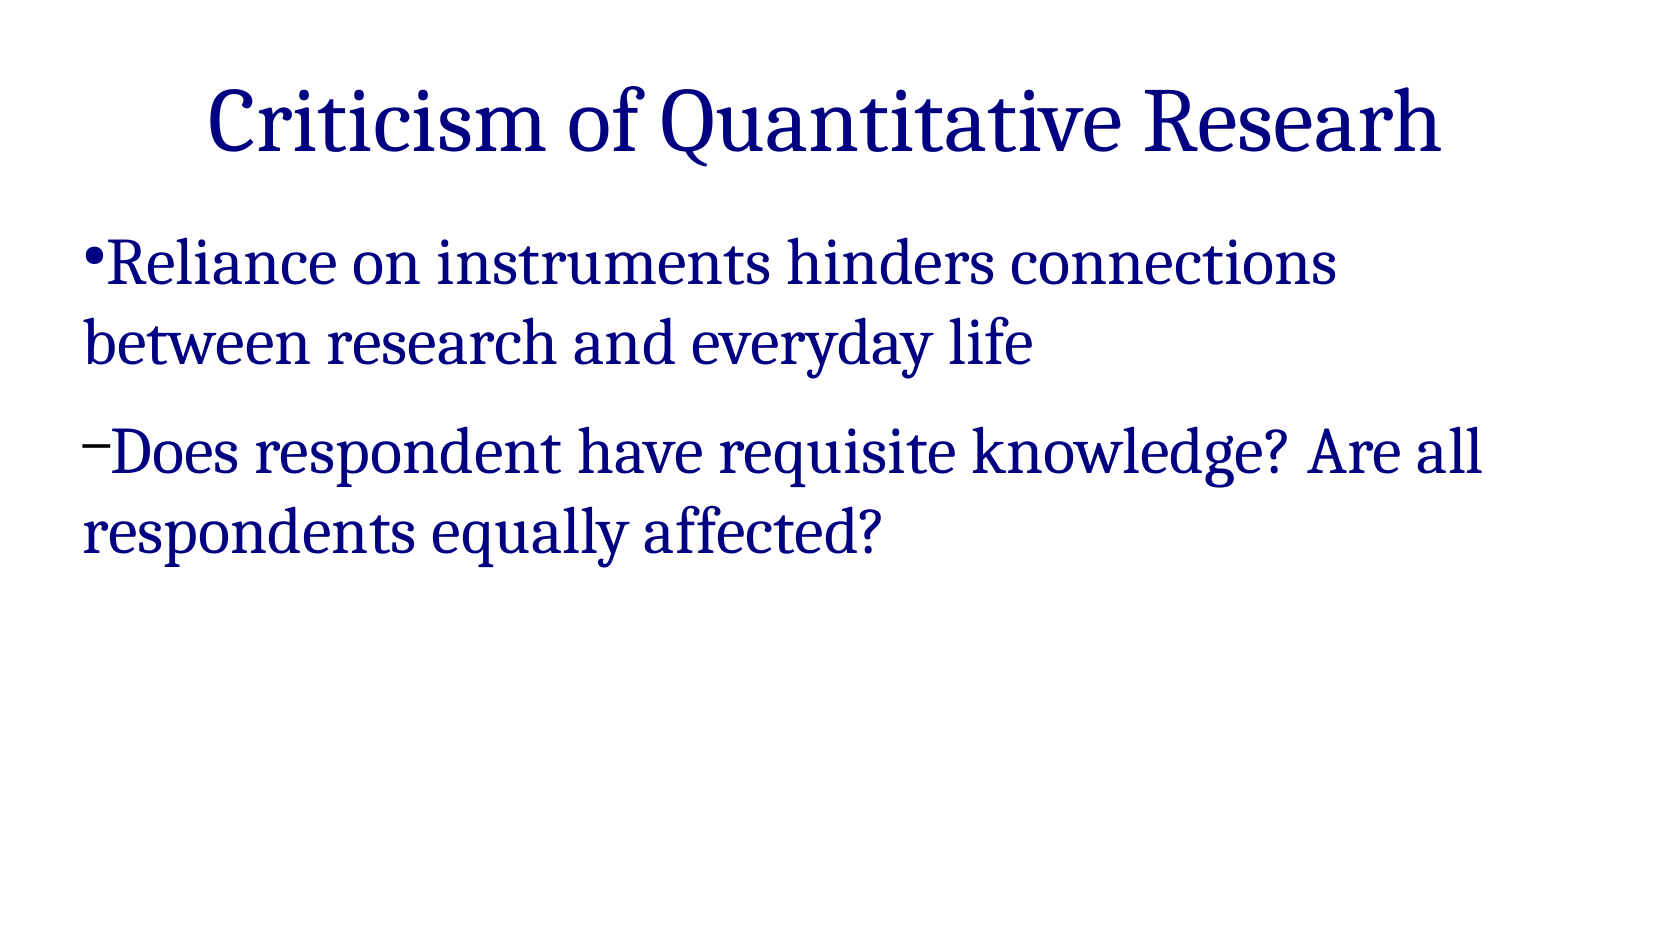

# Criticism of Quantitative Researh
Reliance on instruments hinders connections between research and everyday life
Does respondent have requisite knowledge? Are all respondents equally affected?